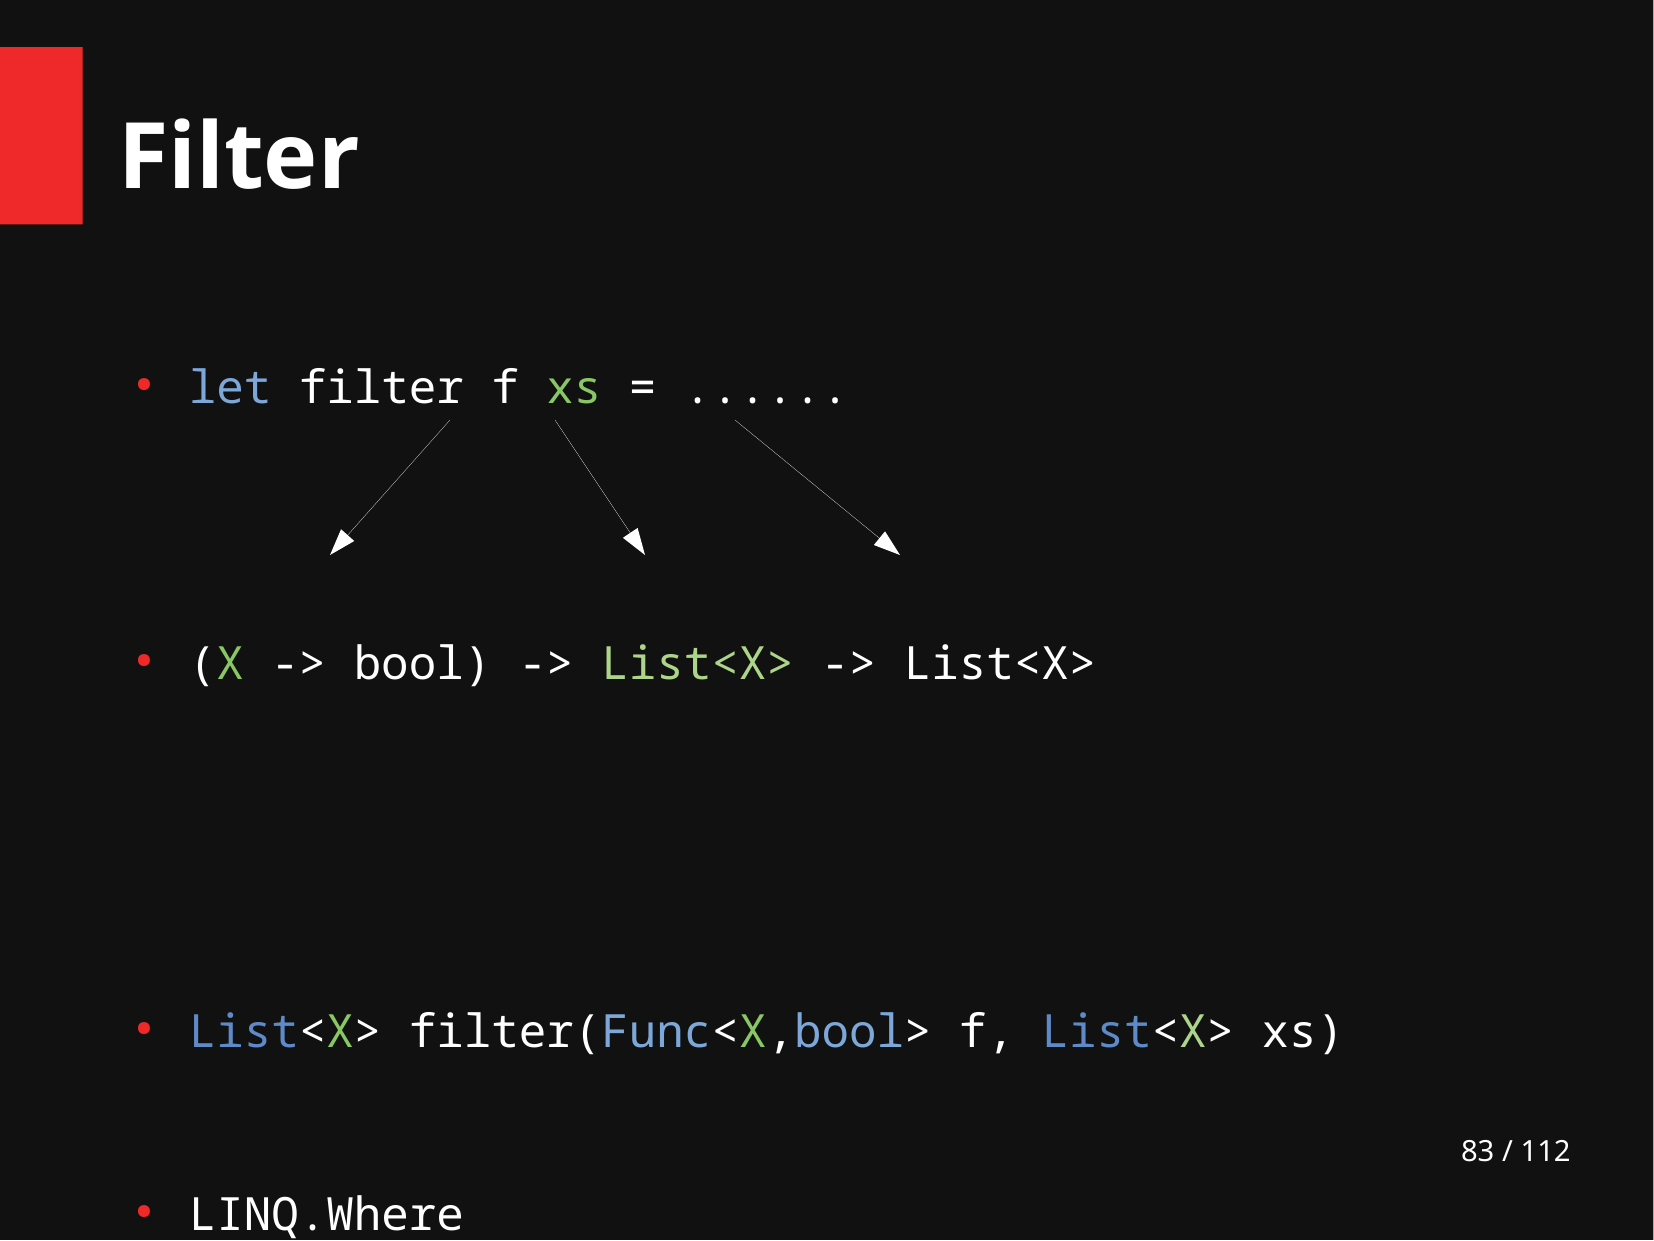

#
Filter
let filter f xs = ......
(X -> bool) -> List<X> -> List<X>
List<X> filter(Func<X,bool> f, List<X> xs)
LINQ.Where
83